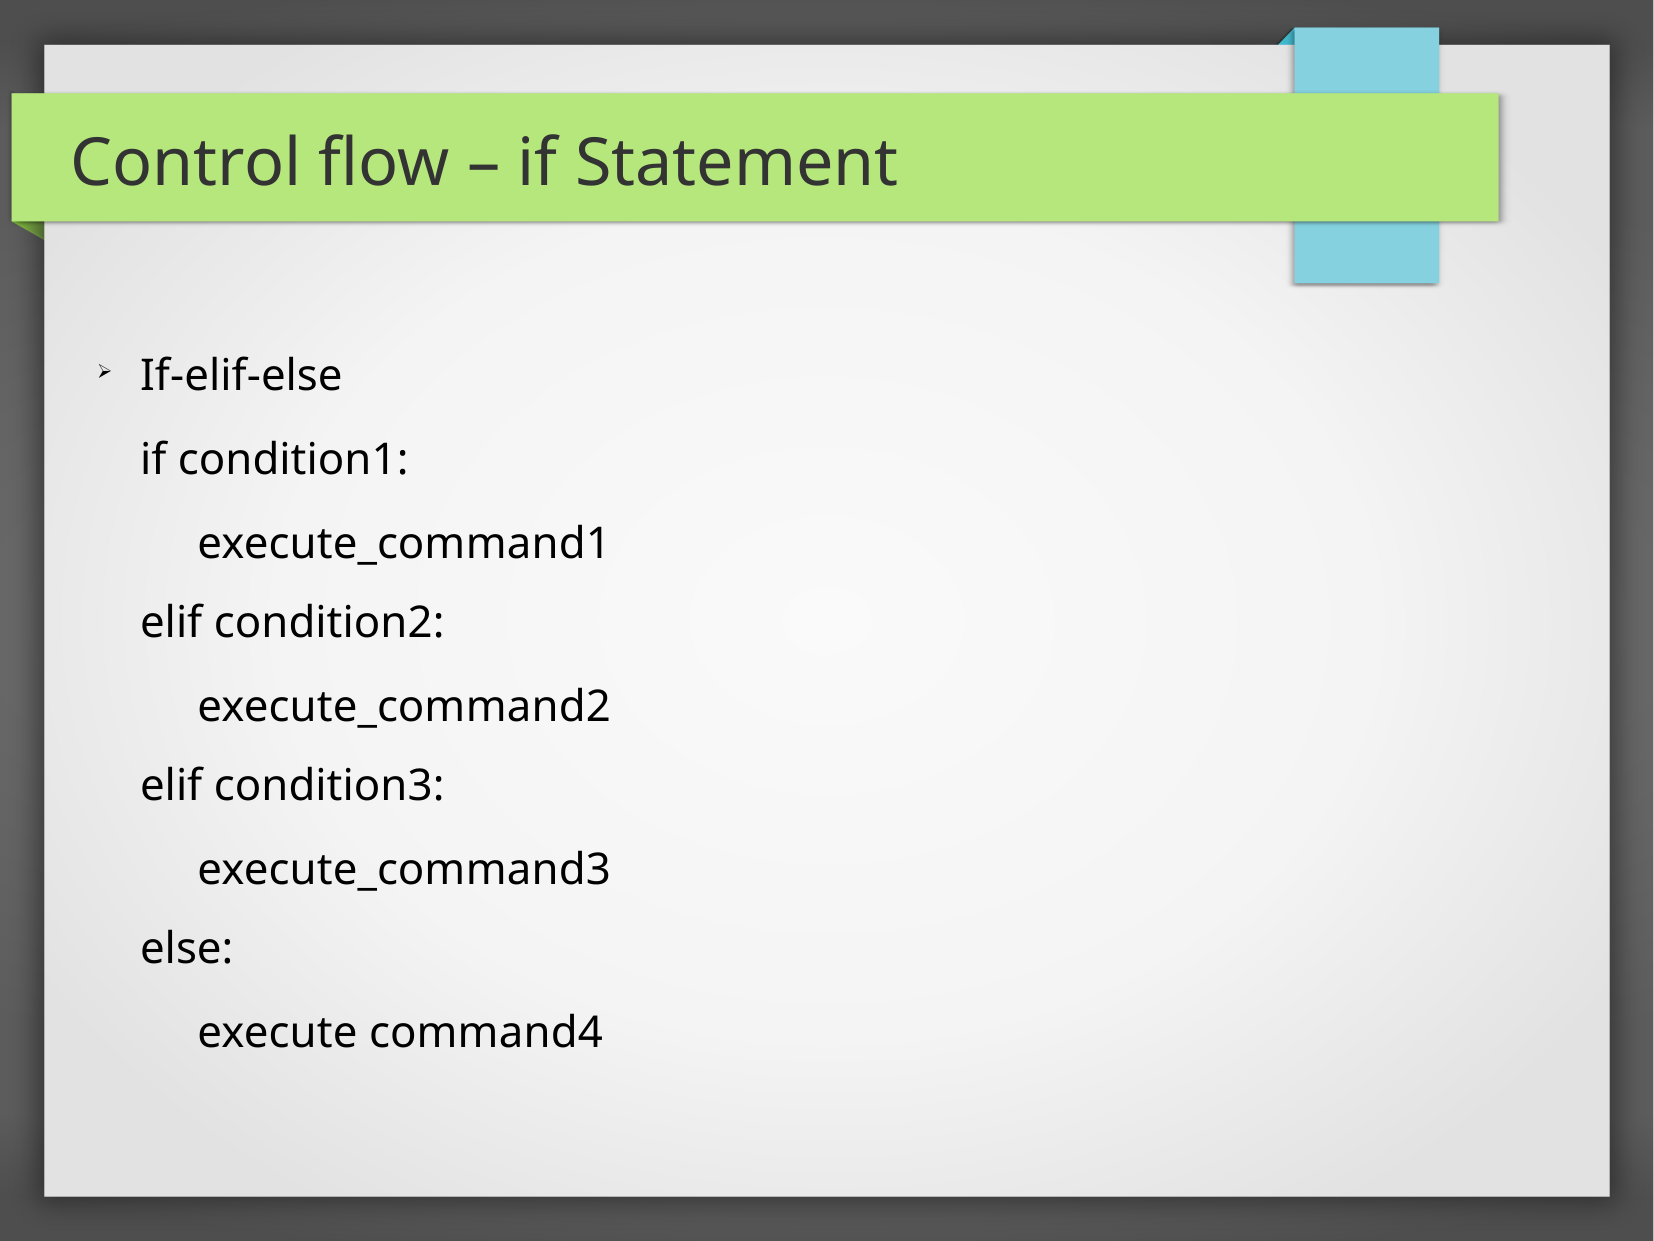

# Control flow – if Statement
If-elif-else
if condition1:
execute_command1
elif condition2:
execute_command2
elif condition3:
execute_command3
else:
execute command4